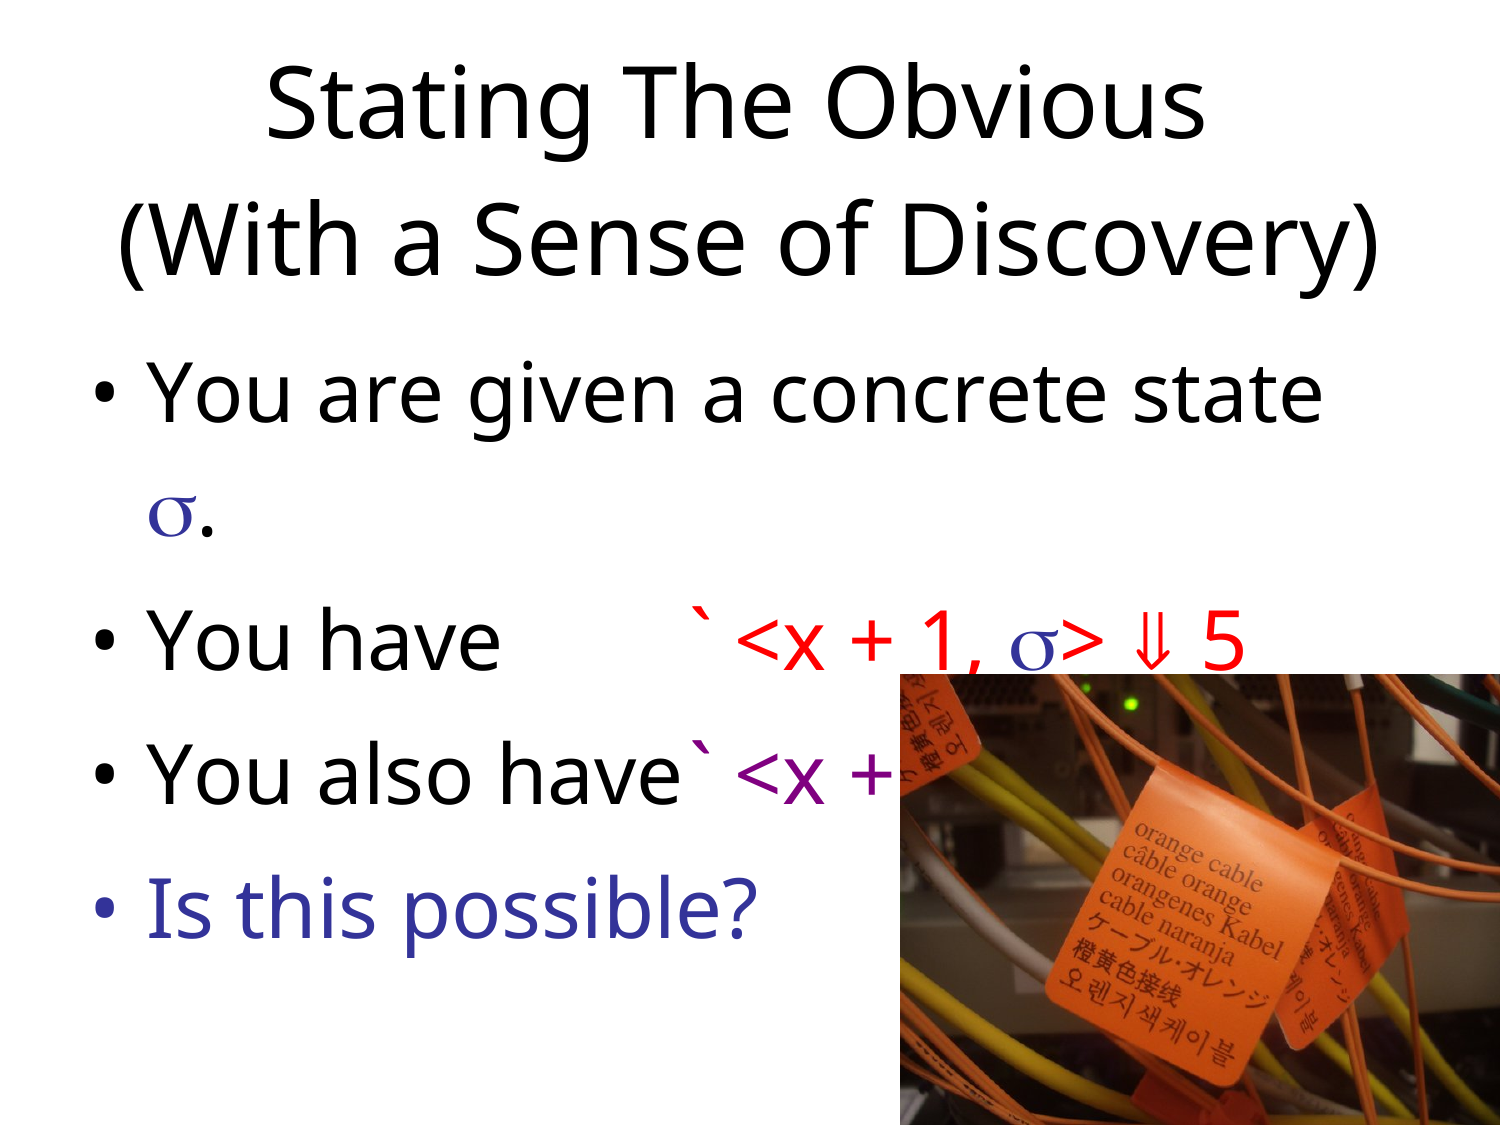

# Stating The Obvious (With a Sense of Discovery)
You are given a concrete state .
You have 		` <x + 1, >  5
You also have	` <x + 1, >  88
Is this possible?
22